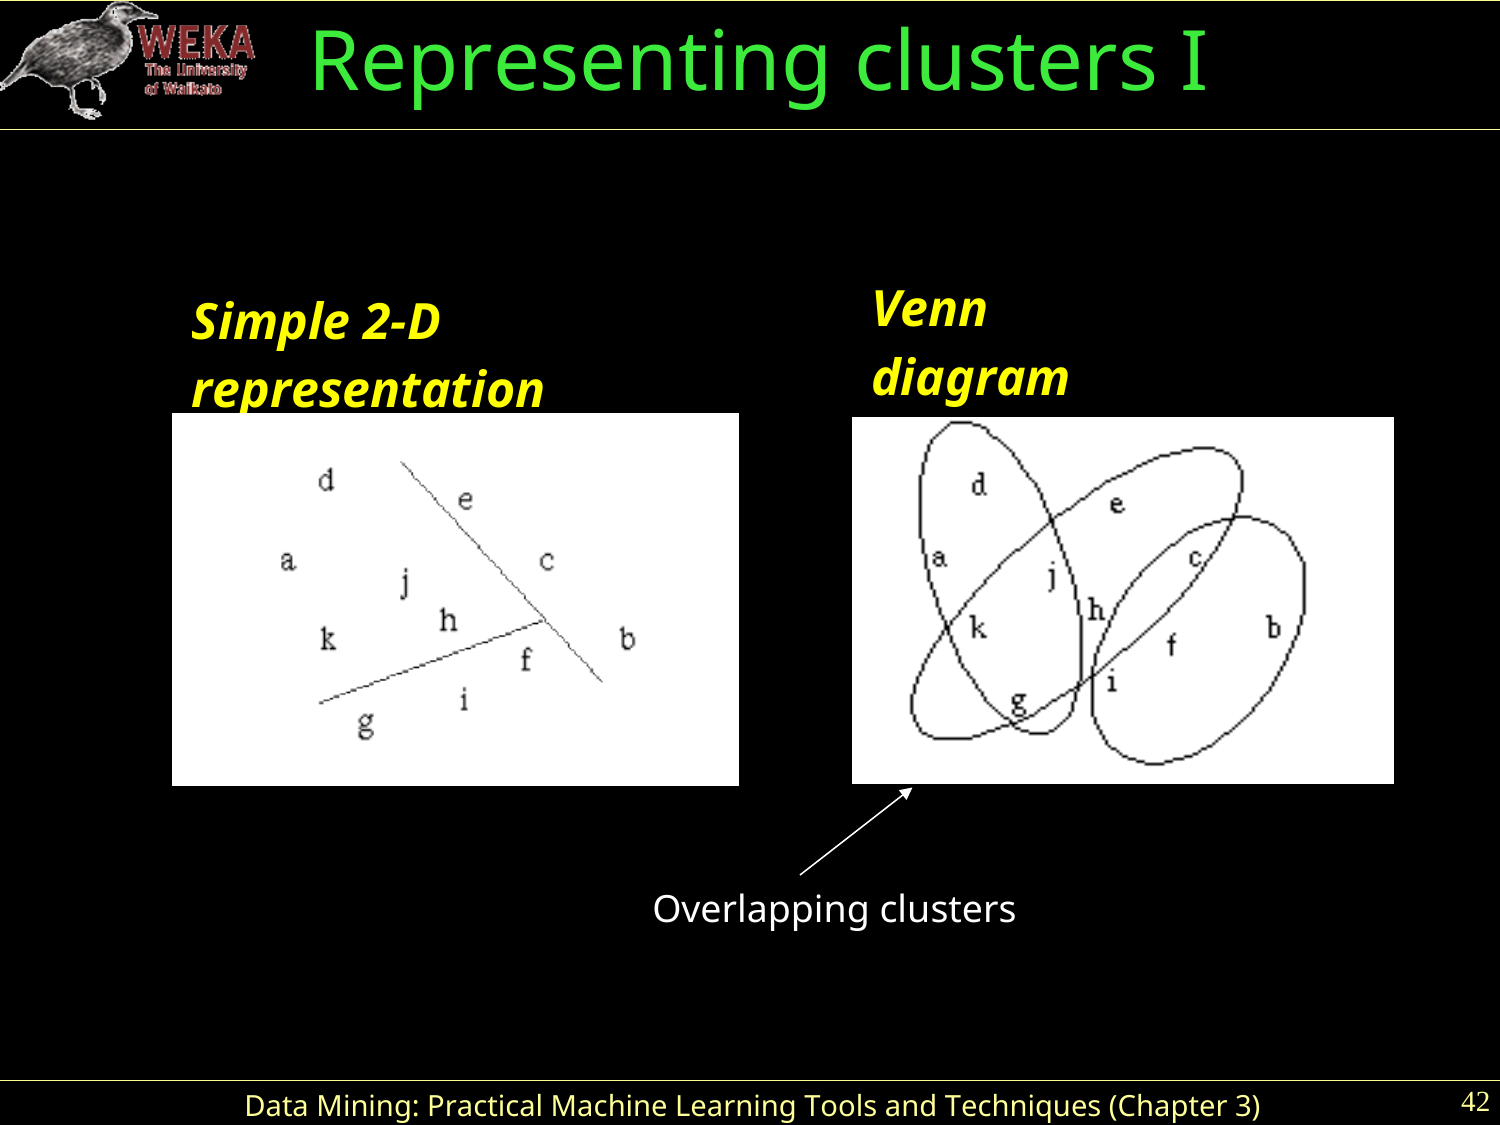

# Representing clusters I
Venn diagram
Simple 2-D representation
Overlapping clusters
Data Mining: Practical Machine Learning Tools and Techniques (Chapter 3)
42